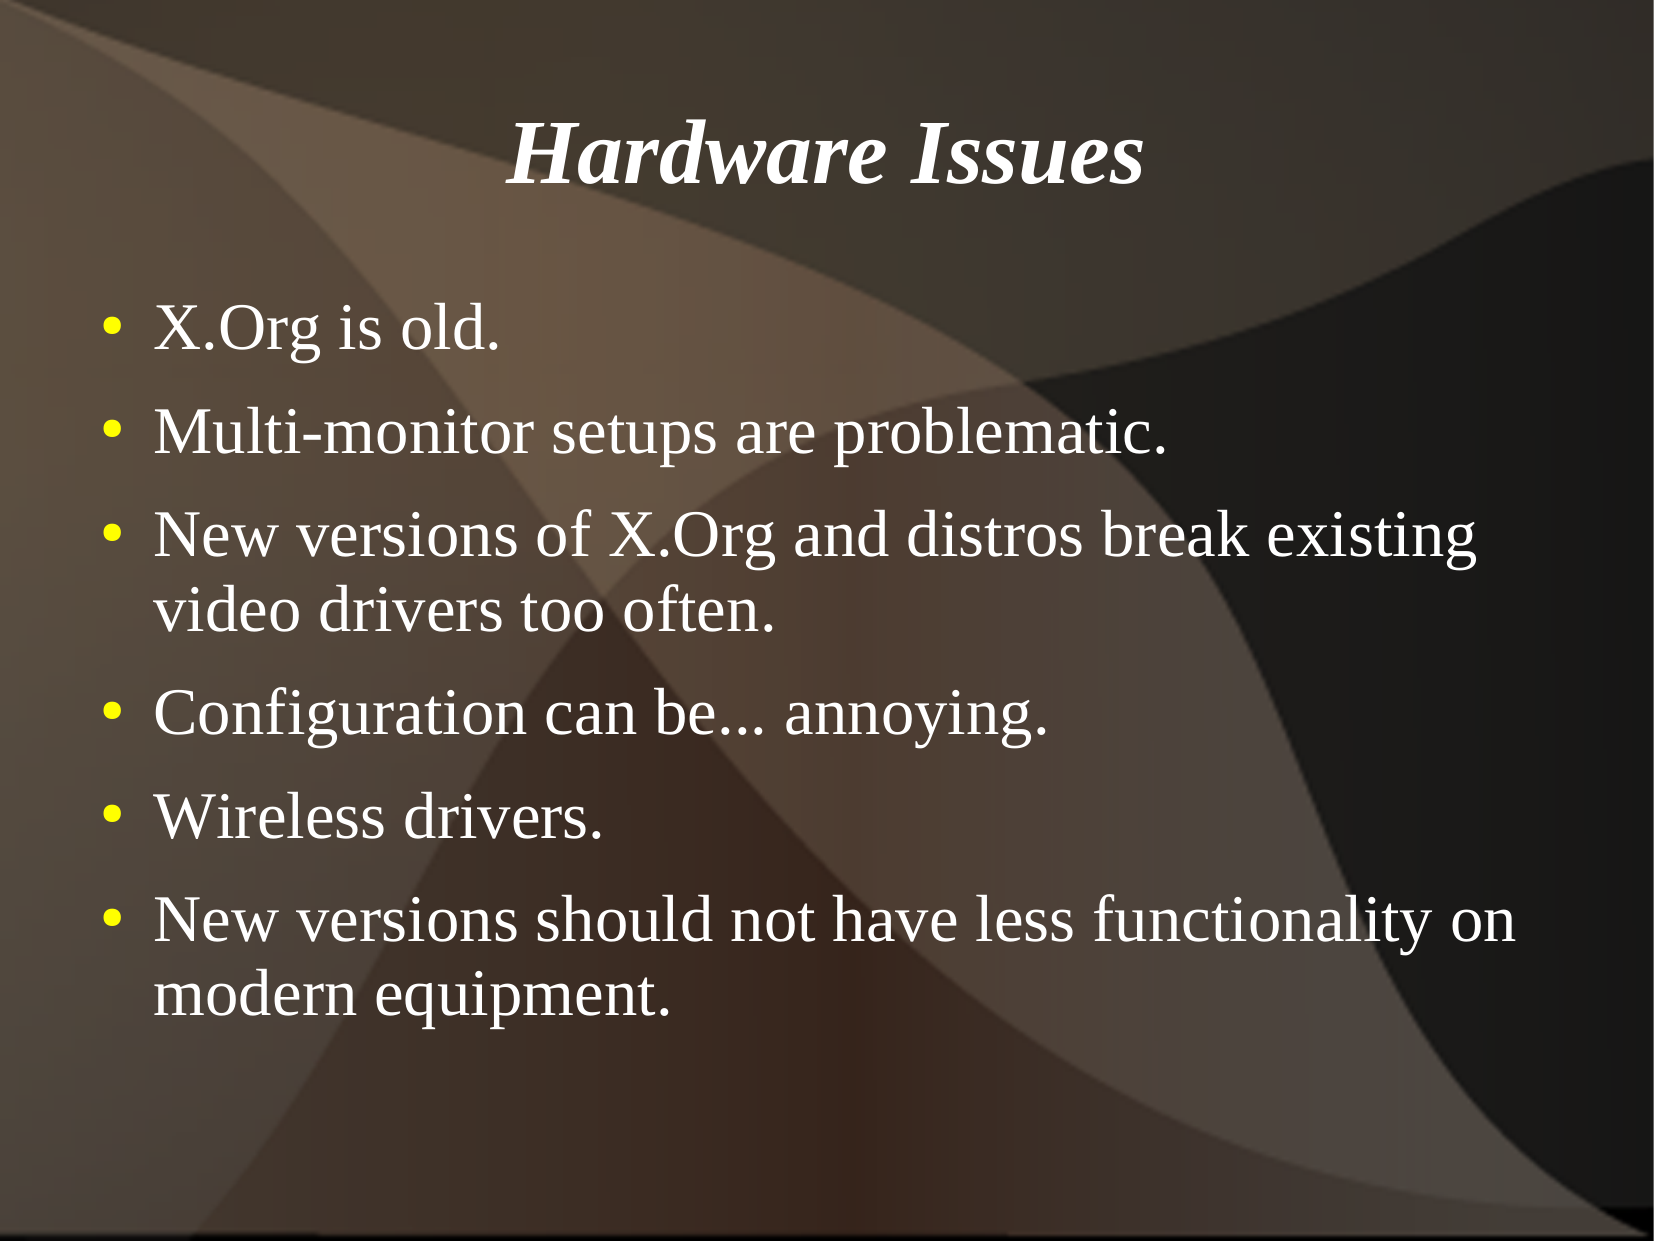

# Hardware Issues
X.Org is old.
Multi-monitor setups are problematic.
New versions of X.Org and distros break existing video drivers too often.
Configuration can be... annoying.
Wireless drivers.
New versions should not have less functionality on modern equipment.